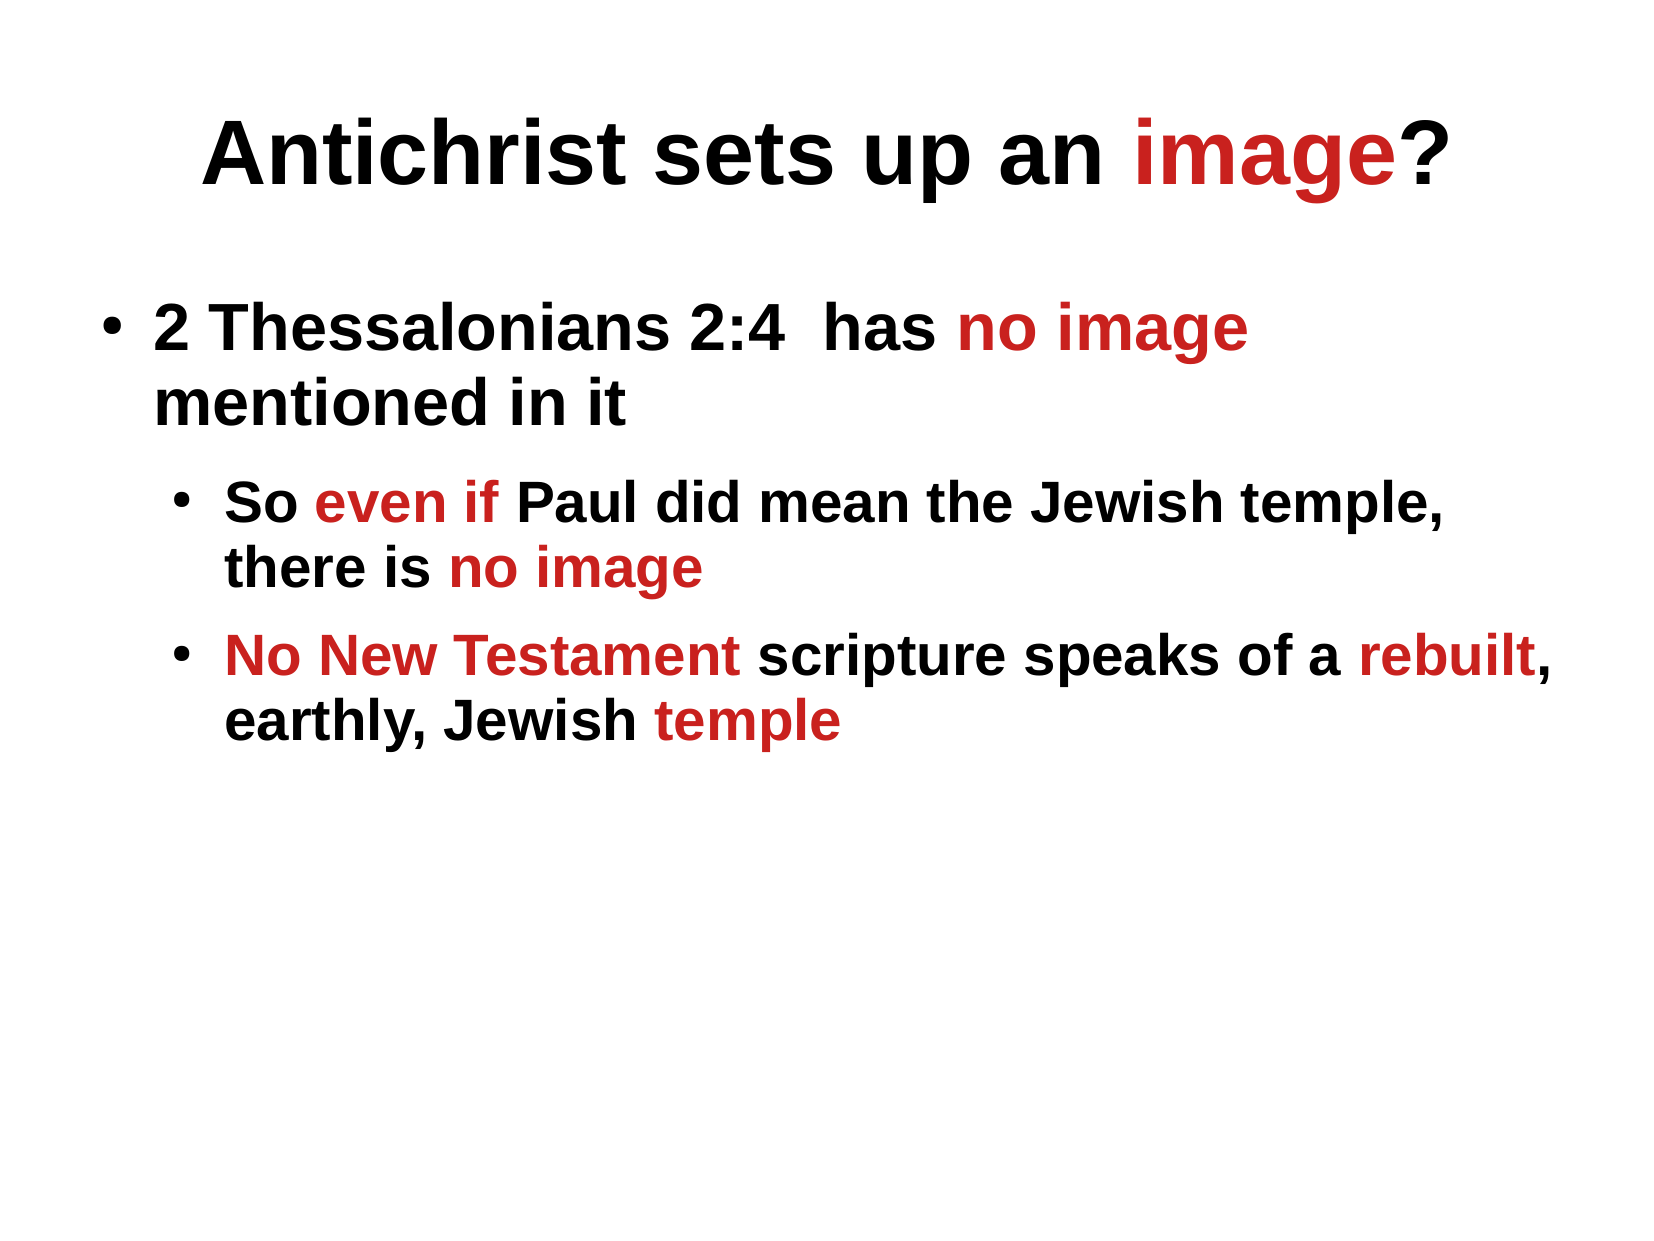

# Antichrist sets up an image?
2 Thessalonians 2:4 has no image mentioned in it
So even if Paul did mean the Jewish temple, there is no image
No New Testament scripture speaks of a rebuilt, earthly, Jewish temple